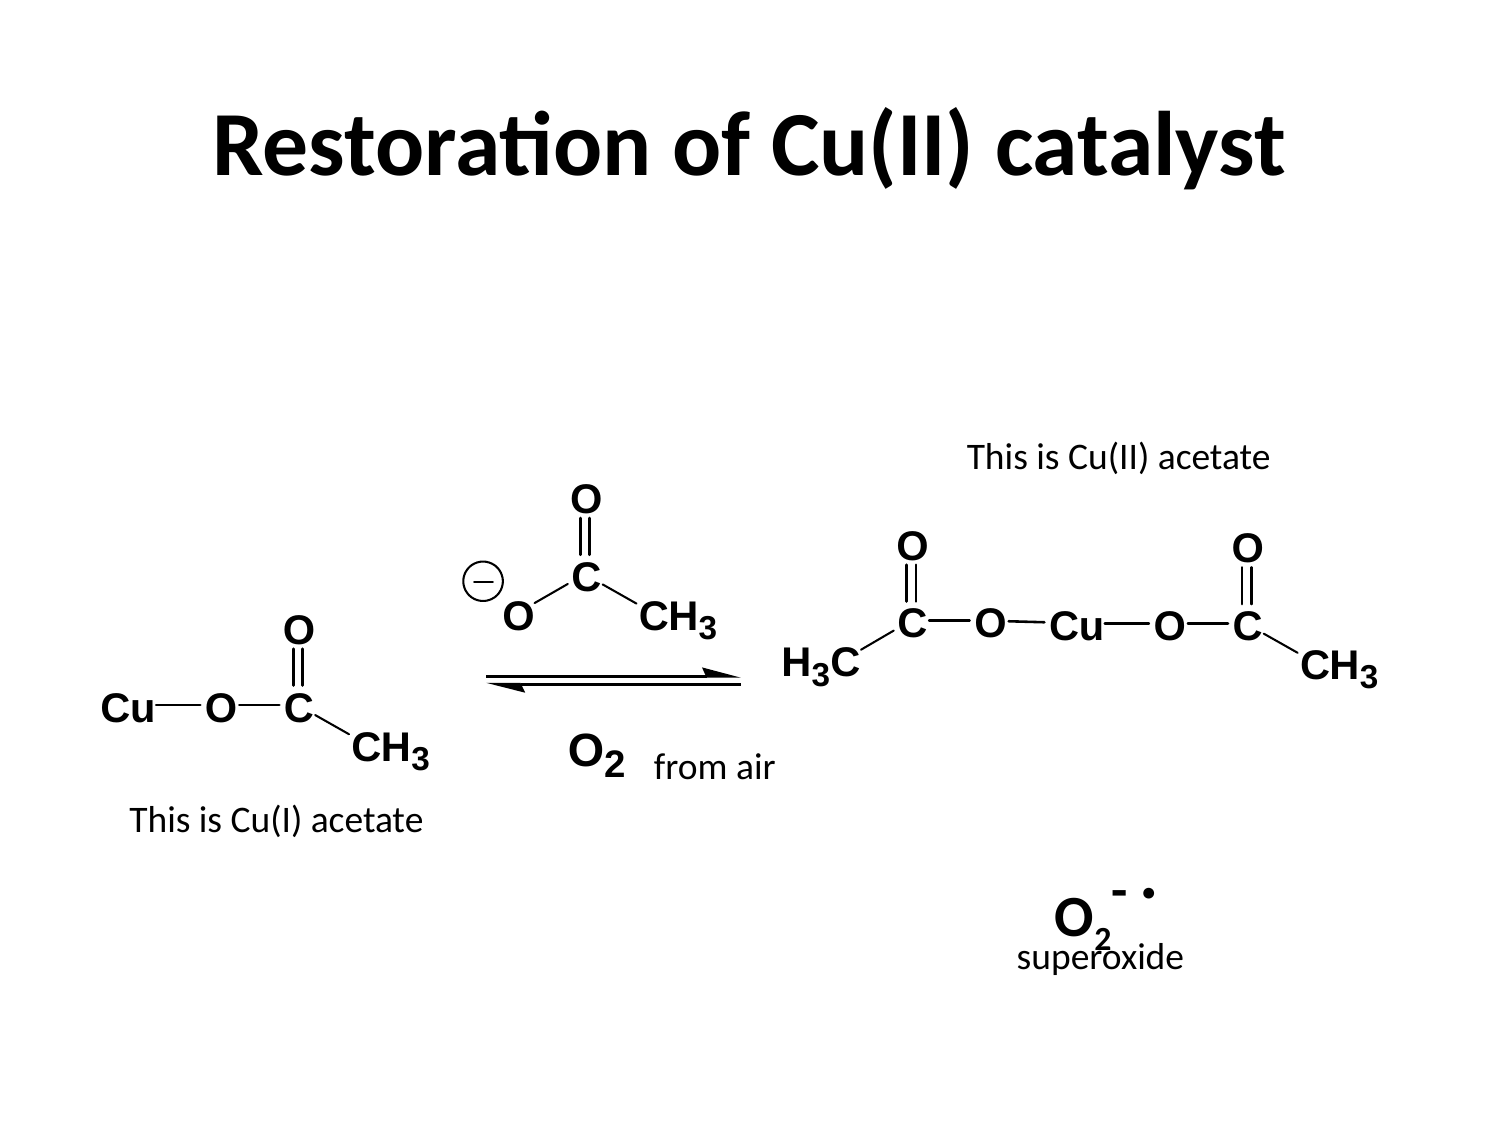

# Restoration of Cu(II) catalyst
This is Cu(II) acetate
from air
This is Cu(I) acetate
O2- .
superoxide